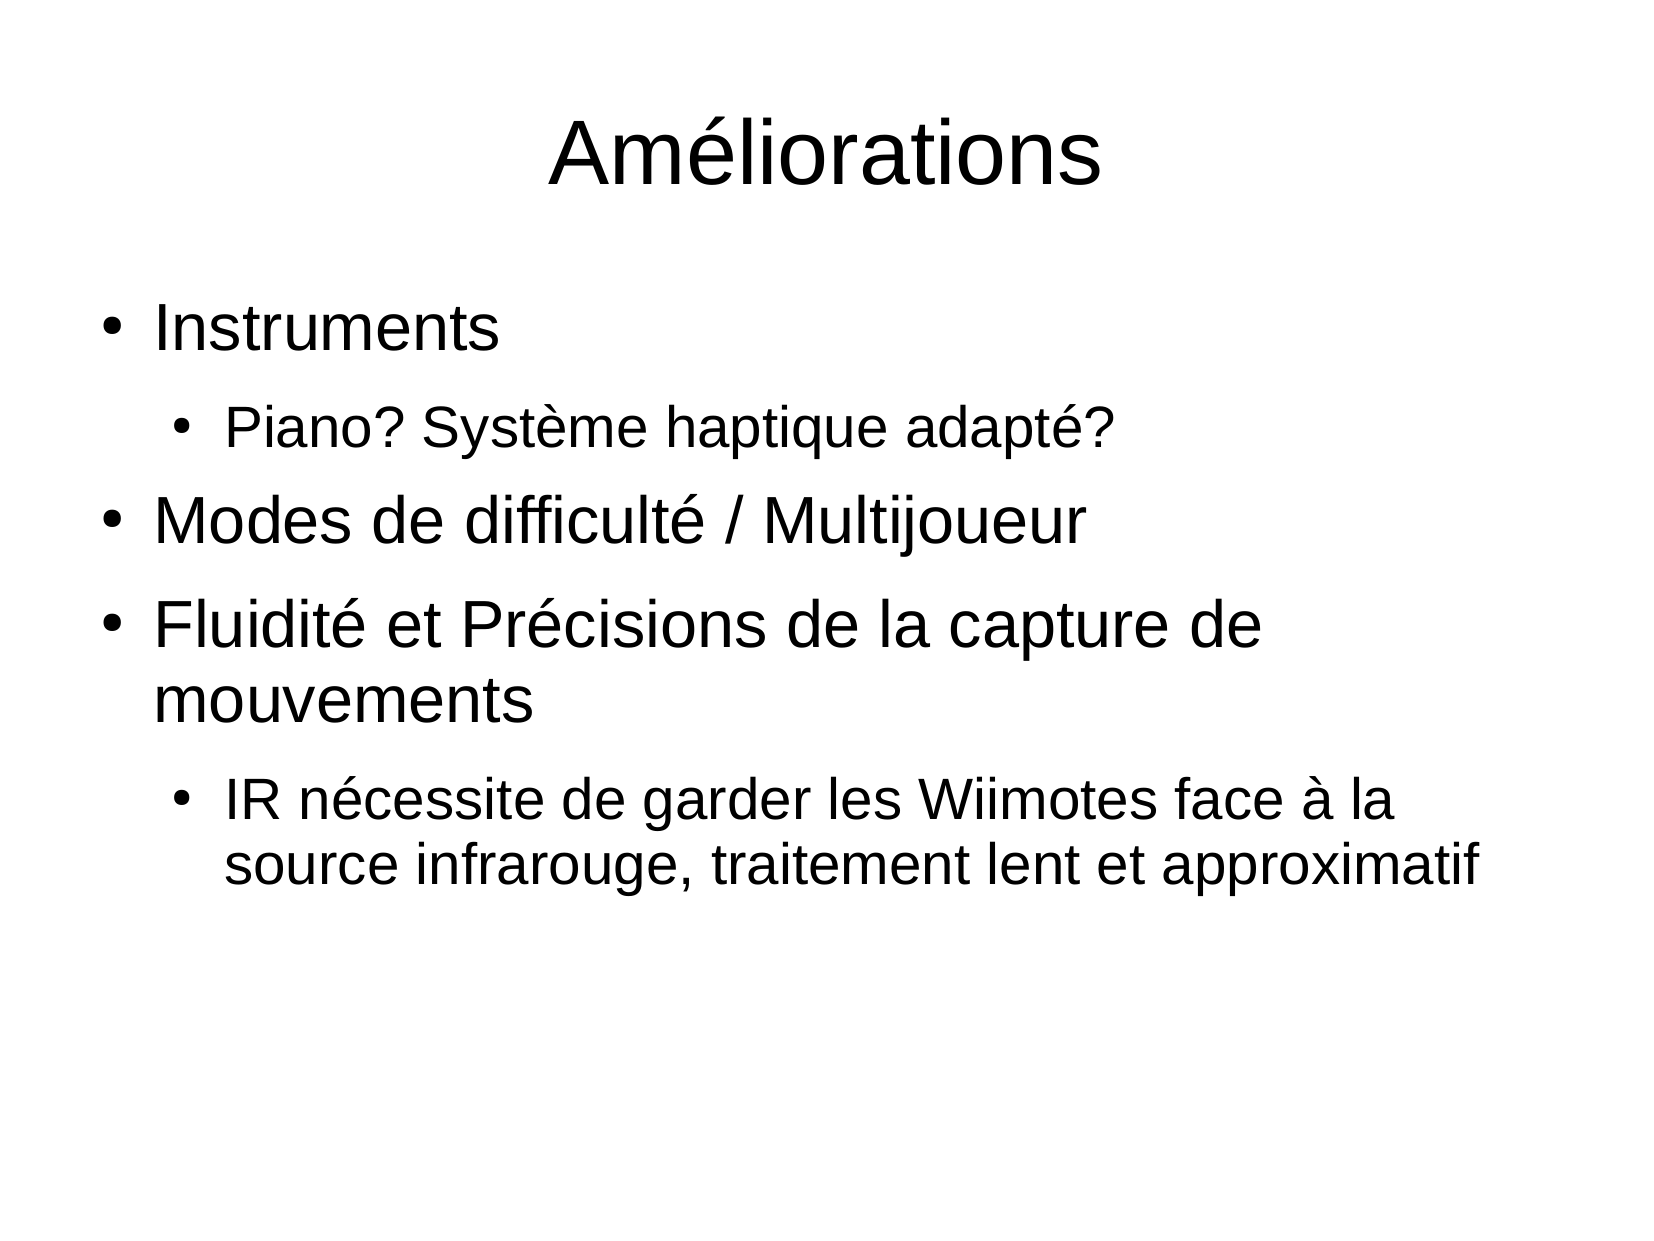

# Améliorations
Instruments
Piano? Système haptique adapté?
Modes de difficulté / Multijoueur
Fluidité et Précisions de la capture de mouvements
IR nécessite de garder les Wiimotes face à la source infrarouge, traitement lent et approximatif